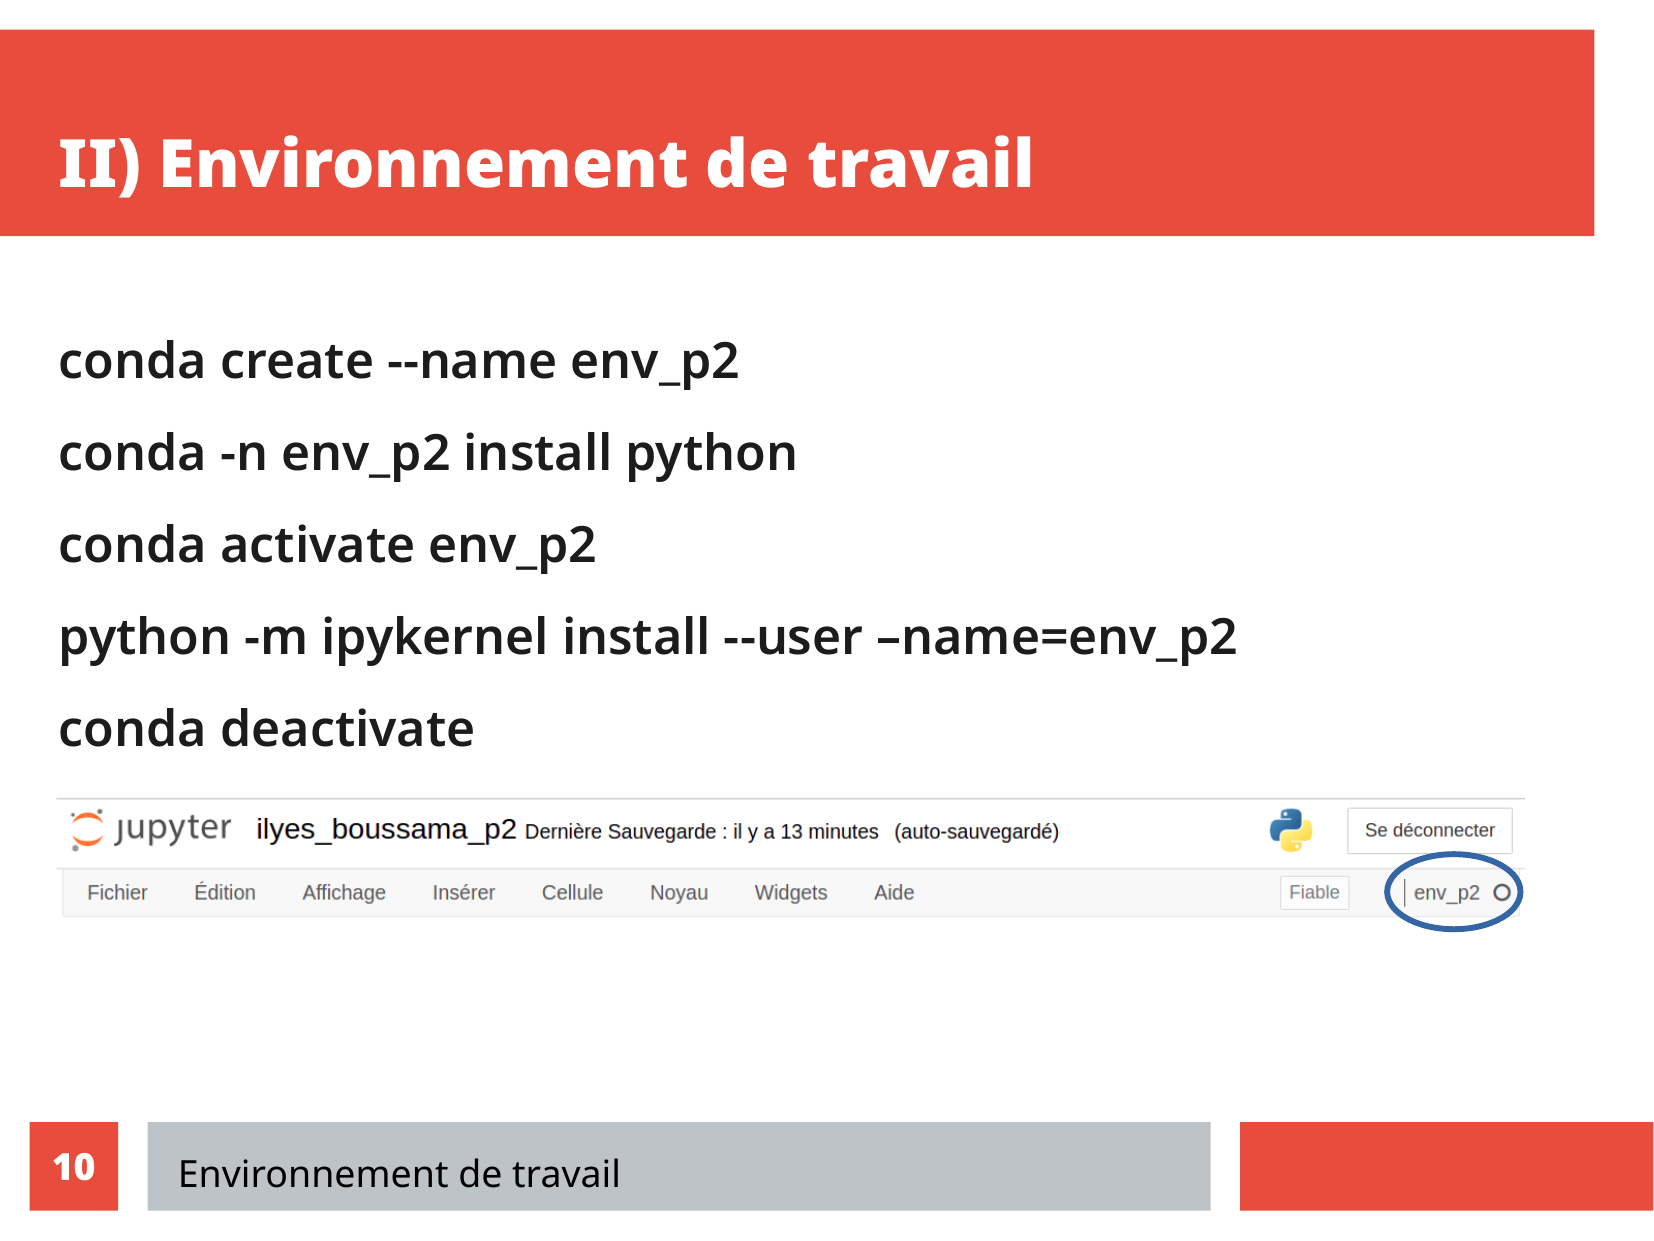

# II) Environnement de travail
conda create --name env_p2
conda -n env_p2 install python
conda activate env_p2
python -m ipykernel install --user –name=env_p2
conda deactivate
10
Environnement de travail